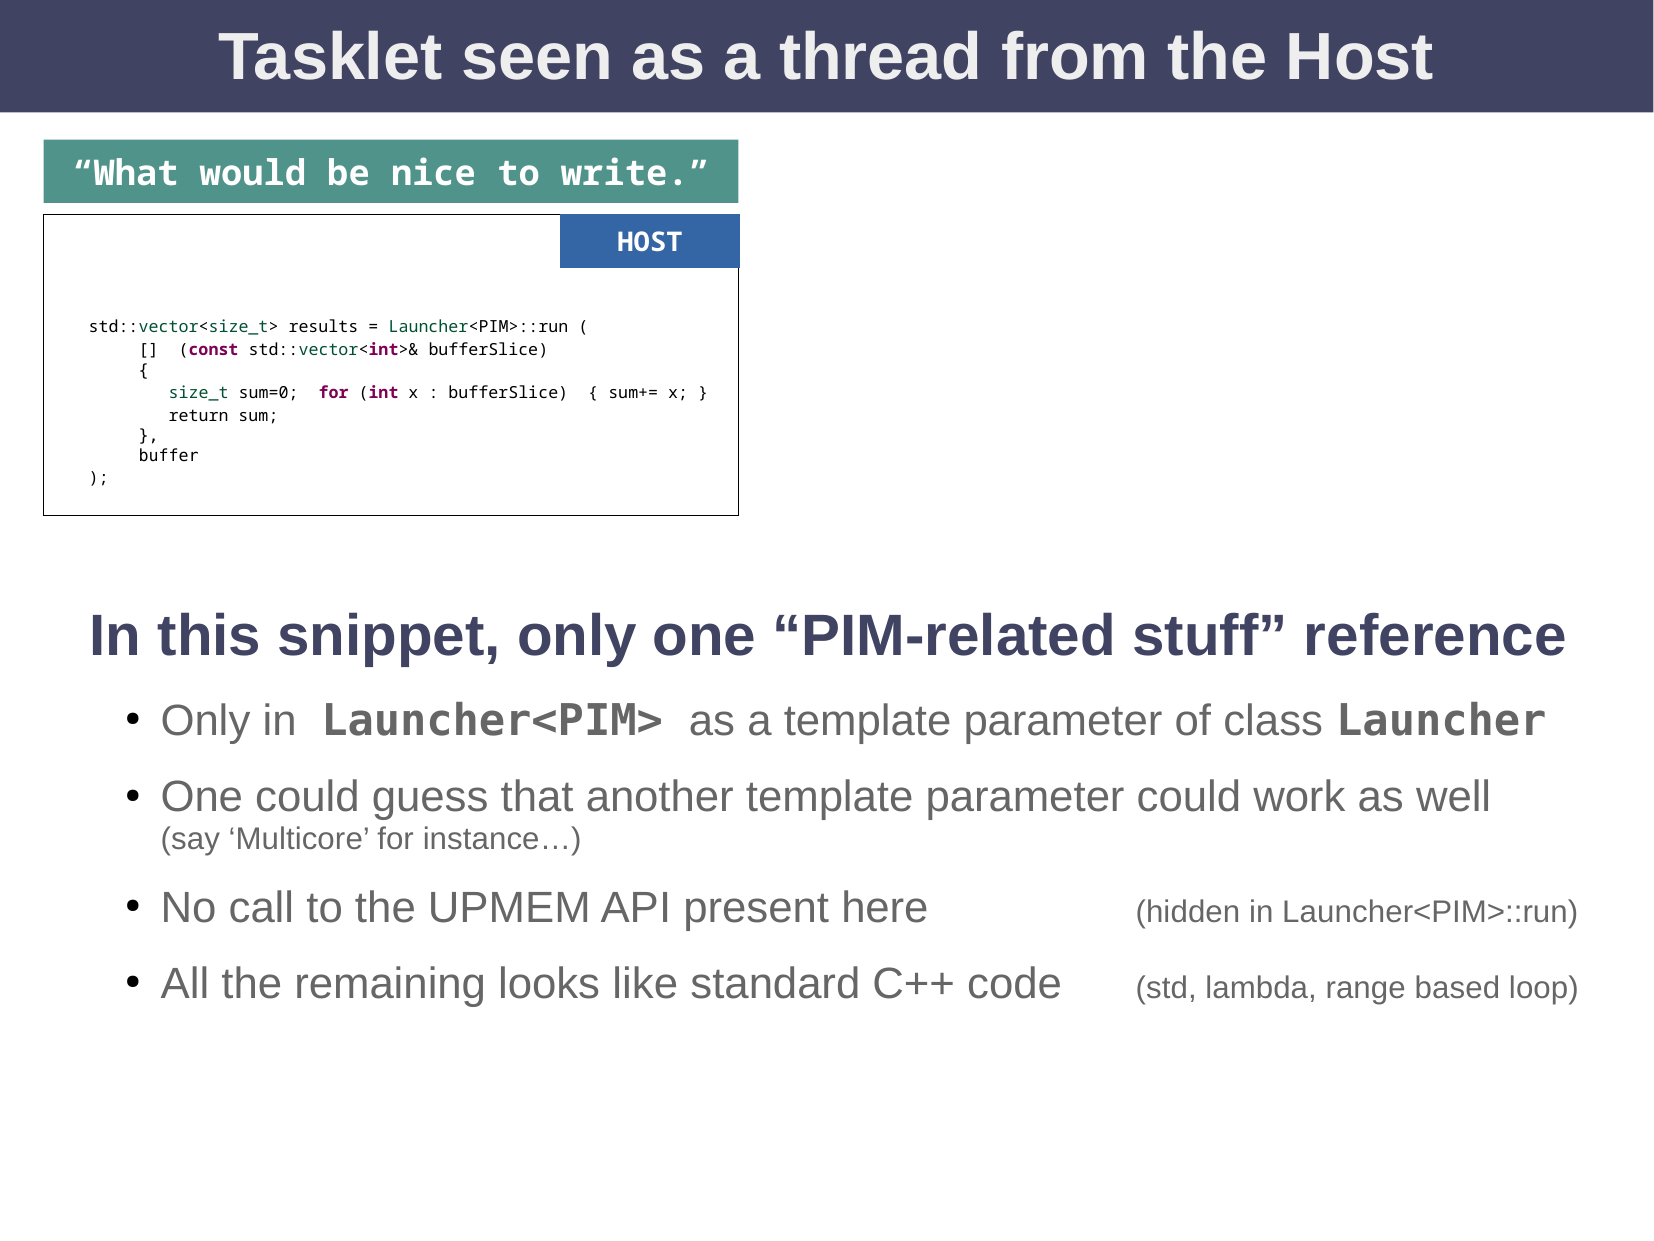

Tasklet seen as a thread from the Host
“What would be nice to write.”
 std::vector<size_t> results = Launcher<PIM>::run (
 [] (const std::vector<int>& bufferSlice)
 {
 size_t sum=0; for (int x : bufferSlice) { sum+= x; }
 return sum;
 },
 buffer
 );
HOST
In this snippet, only one “PIM-related stuff” reference
Only in Launcher<PIM> as a template parameter of class Launcher
One could guess that another template parameter could work as well
(say ‘Multicore’ for instance…)
No call to the UPMEM API present here 			(hidden in Launcher<PIM>::run)
All the remaining looks like standard C++ code 	(std, lambda, range based loop)